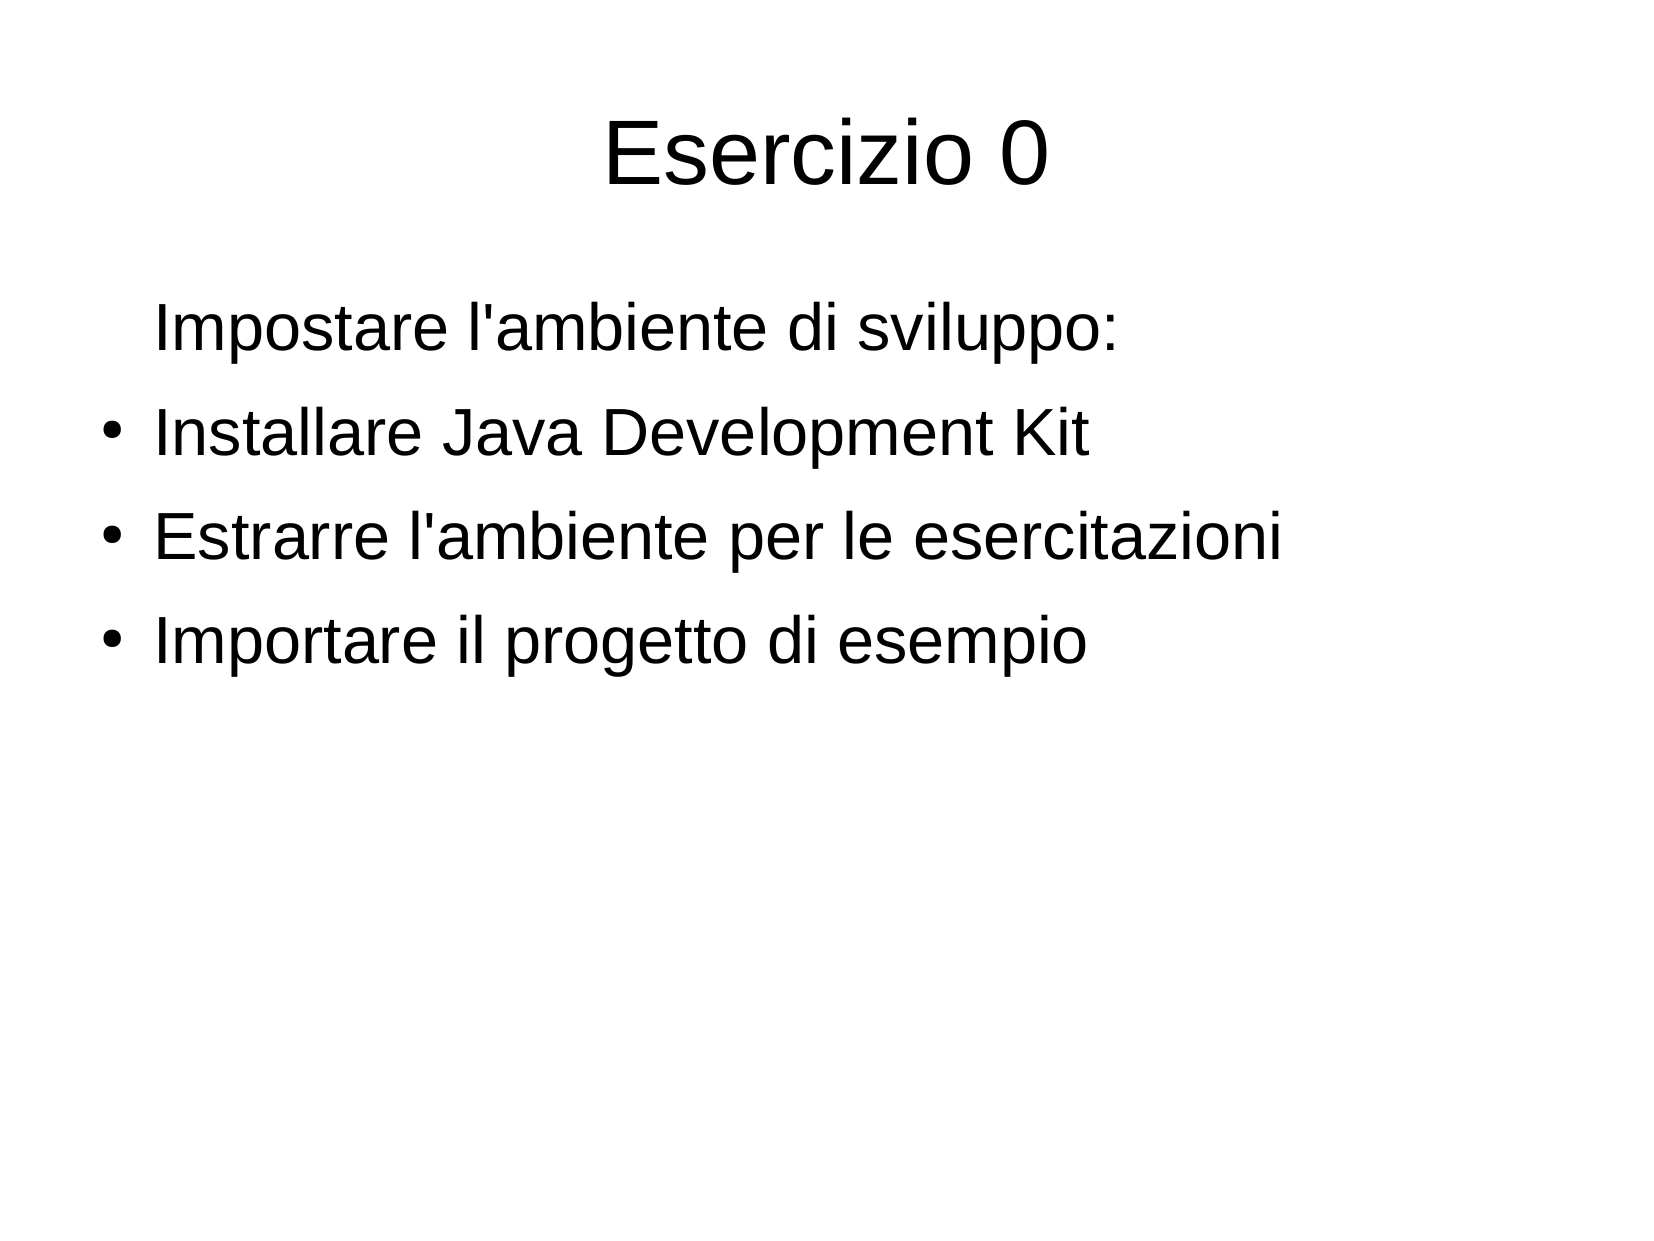

# Esercizio 0
Impostare l'ambiente di sviluppo:
Installare Java Development Kit
Estrarre l'ambiente per le esercitazioni
Importare il progetto di esempio